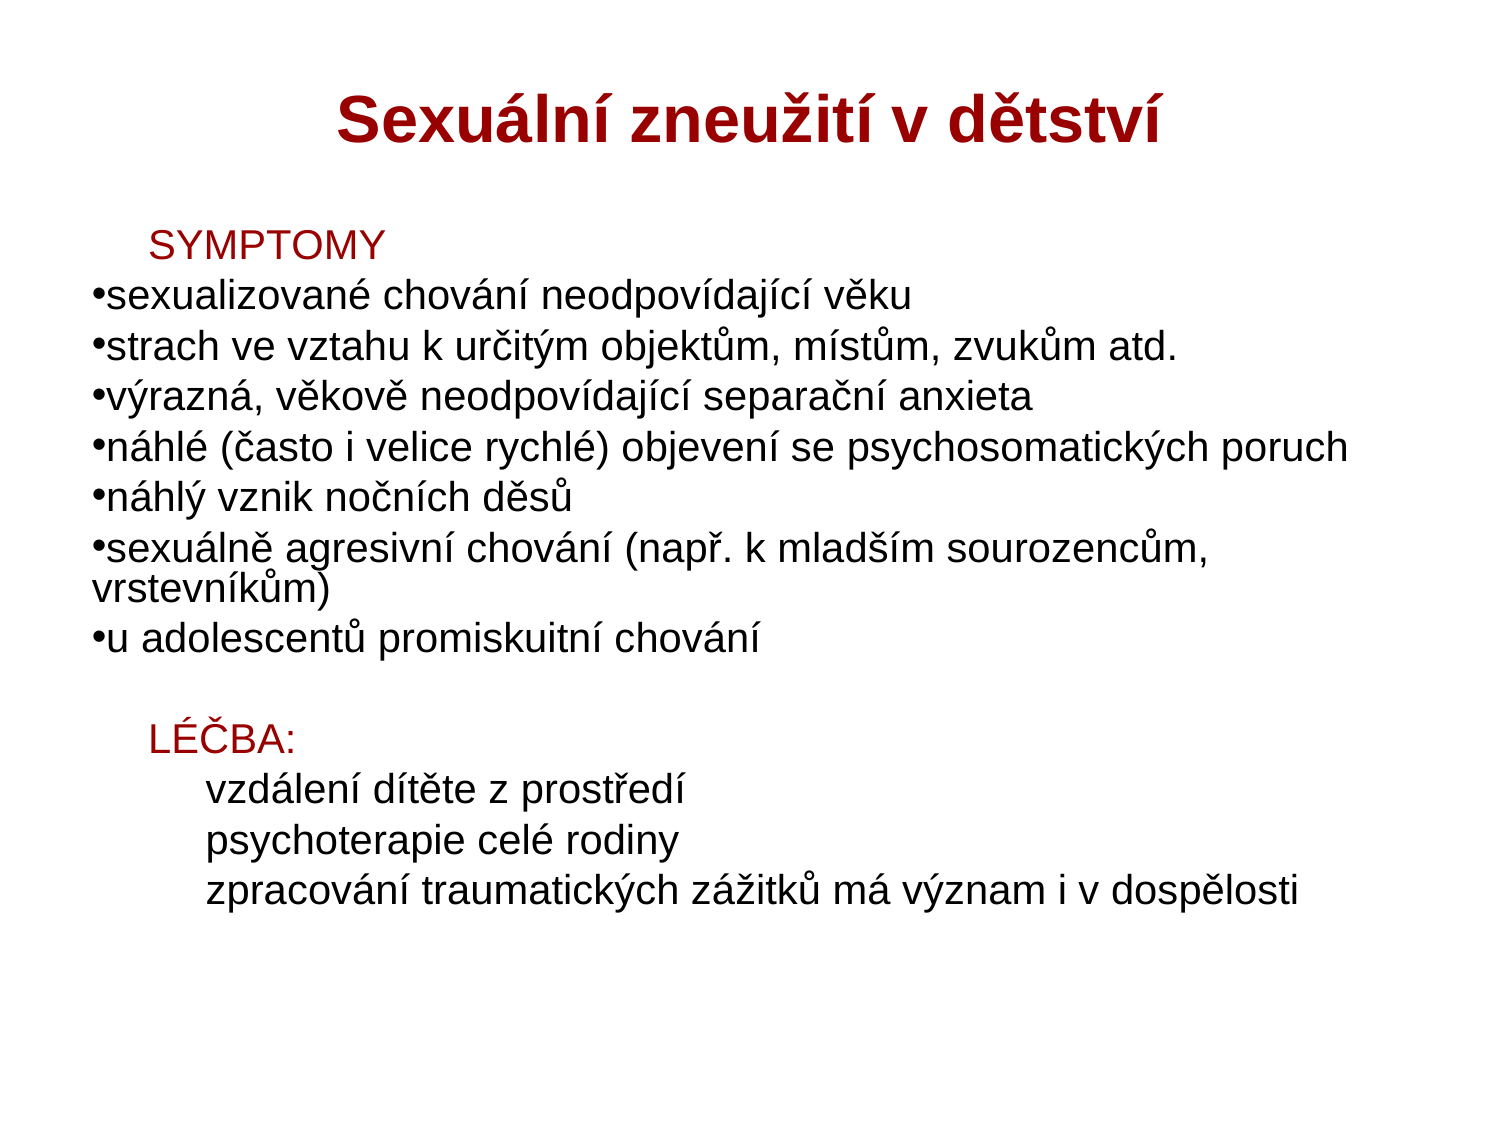

# Sexuální zneužití v dětství
SYMPTOMY
sexualizované chování neodpovídající věku
strach ve vztahu k určitým objektům, místům, zvukům atd.
výrazná, věkově neodpovídající separační anxieta
náhlé (často i velice rychlé) objevení se psychosomatických poruch
náhlý vznik nočních děsů
sexuálně agresivní chování (např. k mladším sourozencům, vrstevníkům)
u adolescentů promiskuitní chování
LÉČBA:
 vzdálení dítěte z prostředí
 psychoterapie celé rodiny
 zpracování traumatických zážitků má význam i v dospělosti